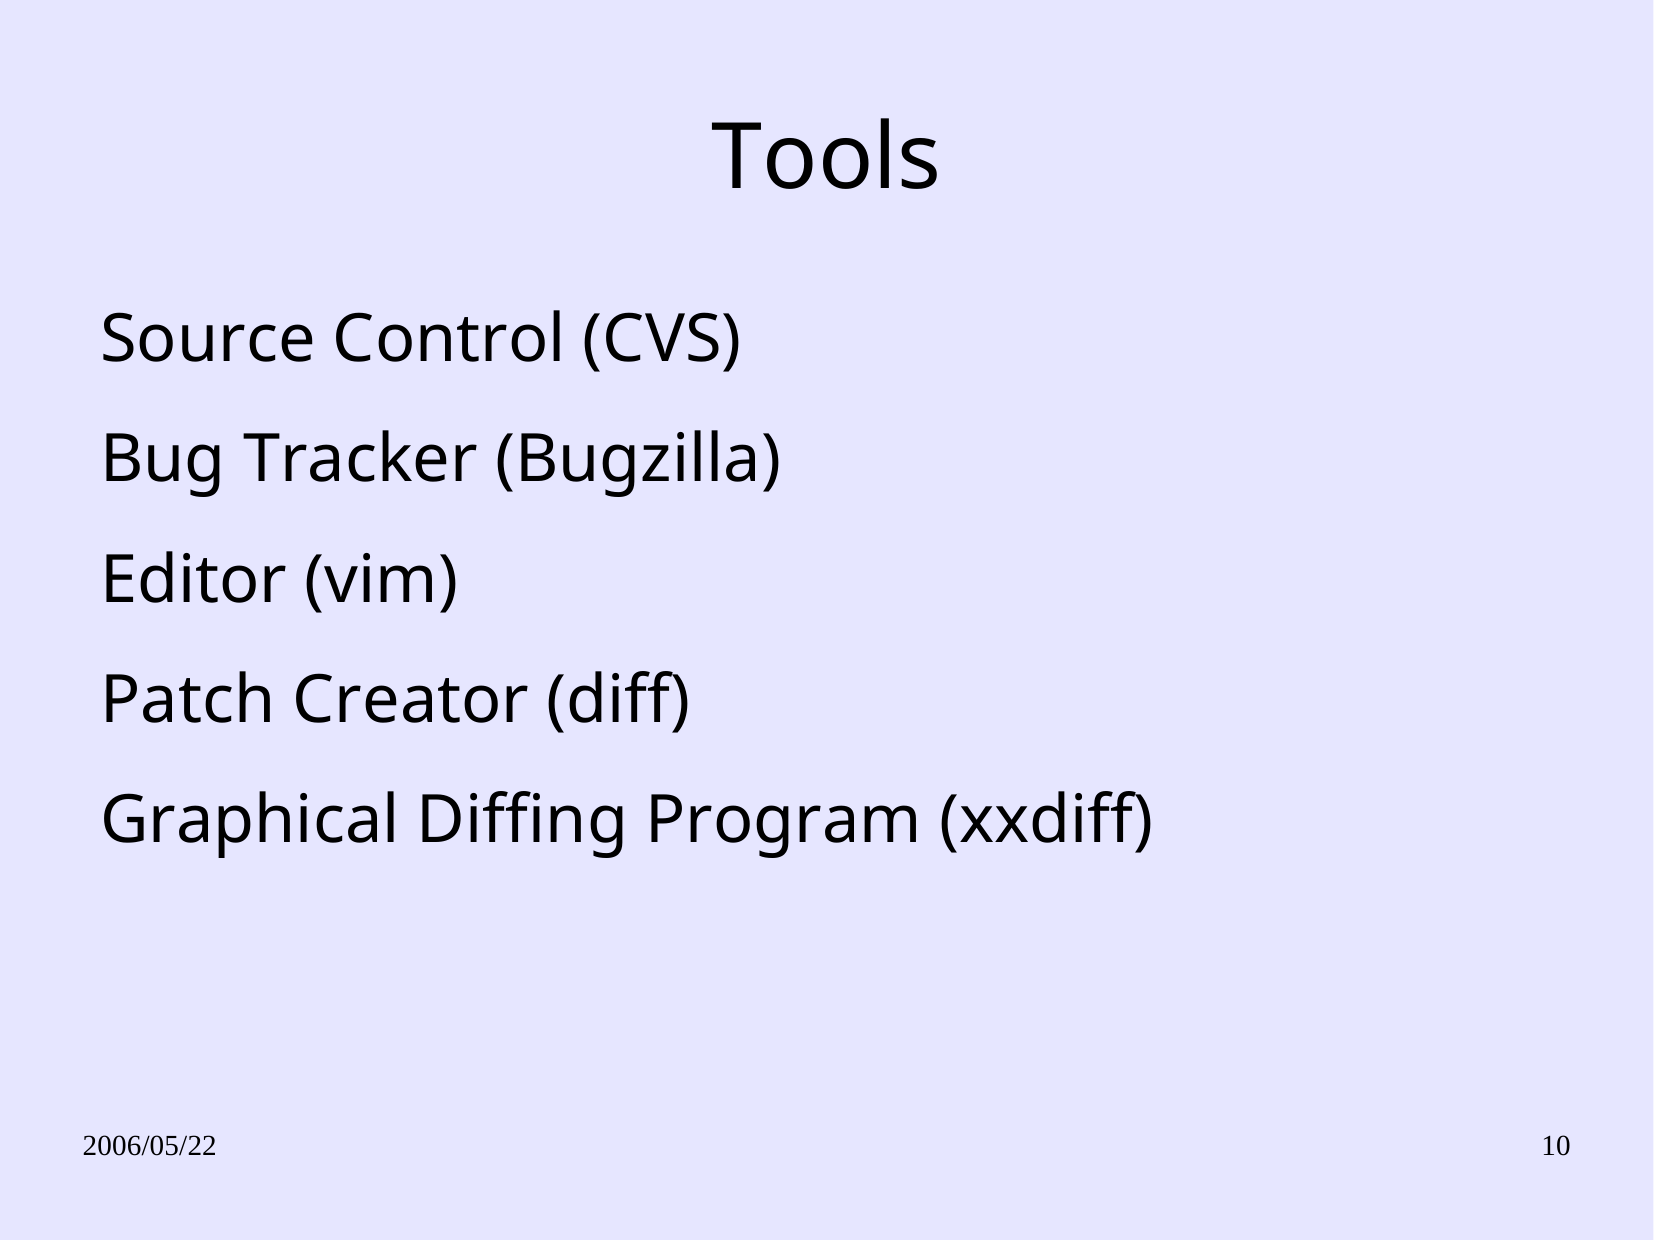

# Tools
Source Control (CVS)
Bug Tracker (Bugzilla)
Editor (vim)
Patch Creator (diff)
Graphical Diffing Program (xxdiff)
2006/05/22
10